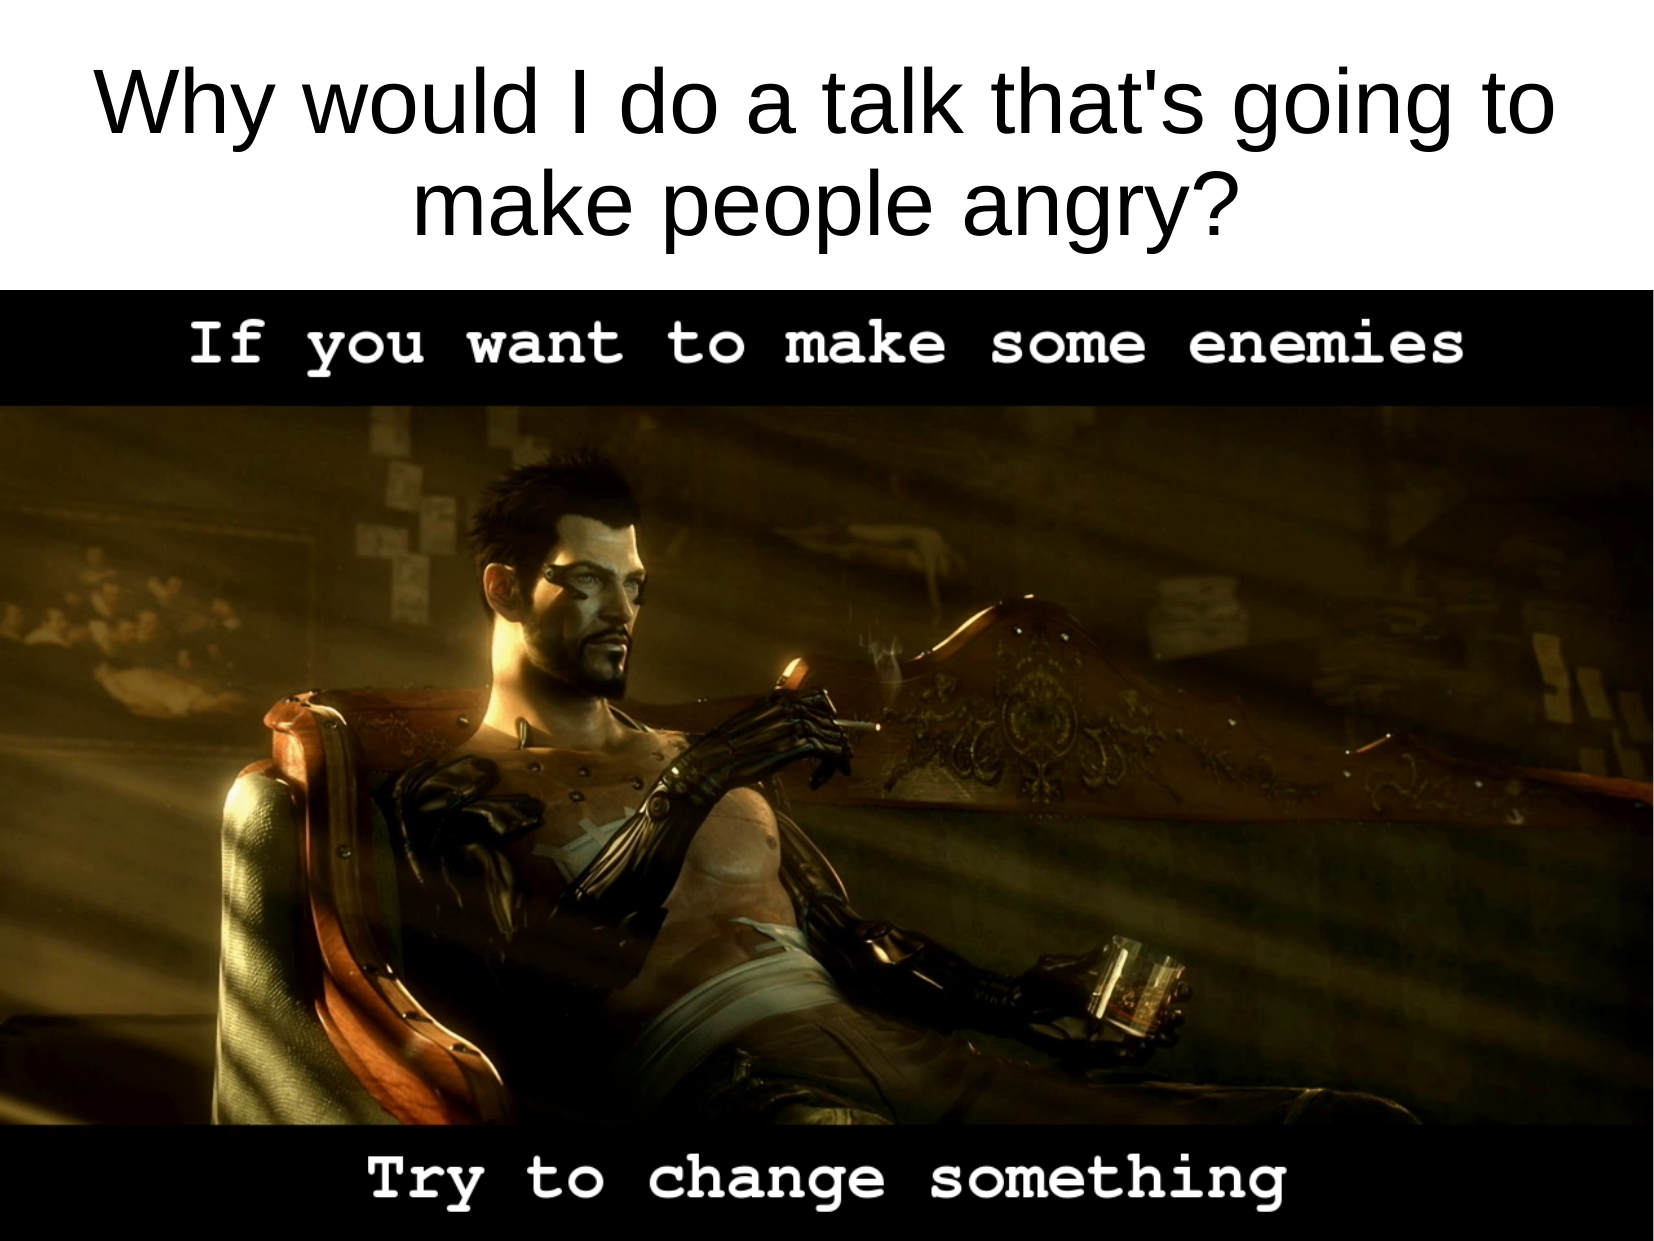

# Why would I do a talk that's going to make people angry?